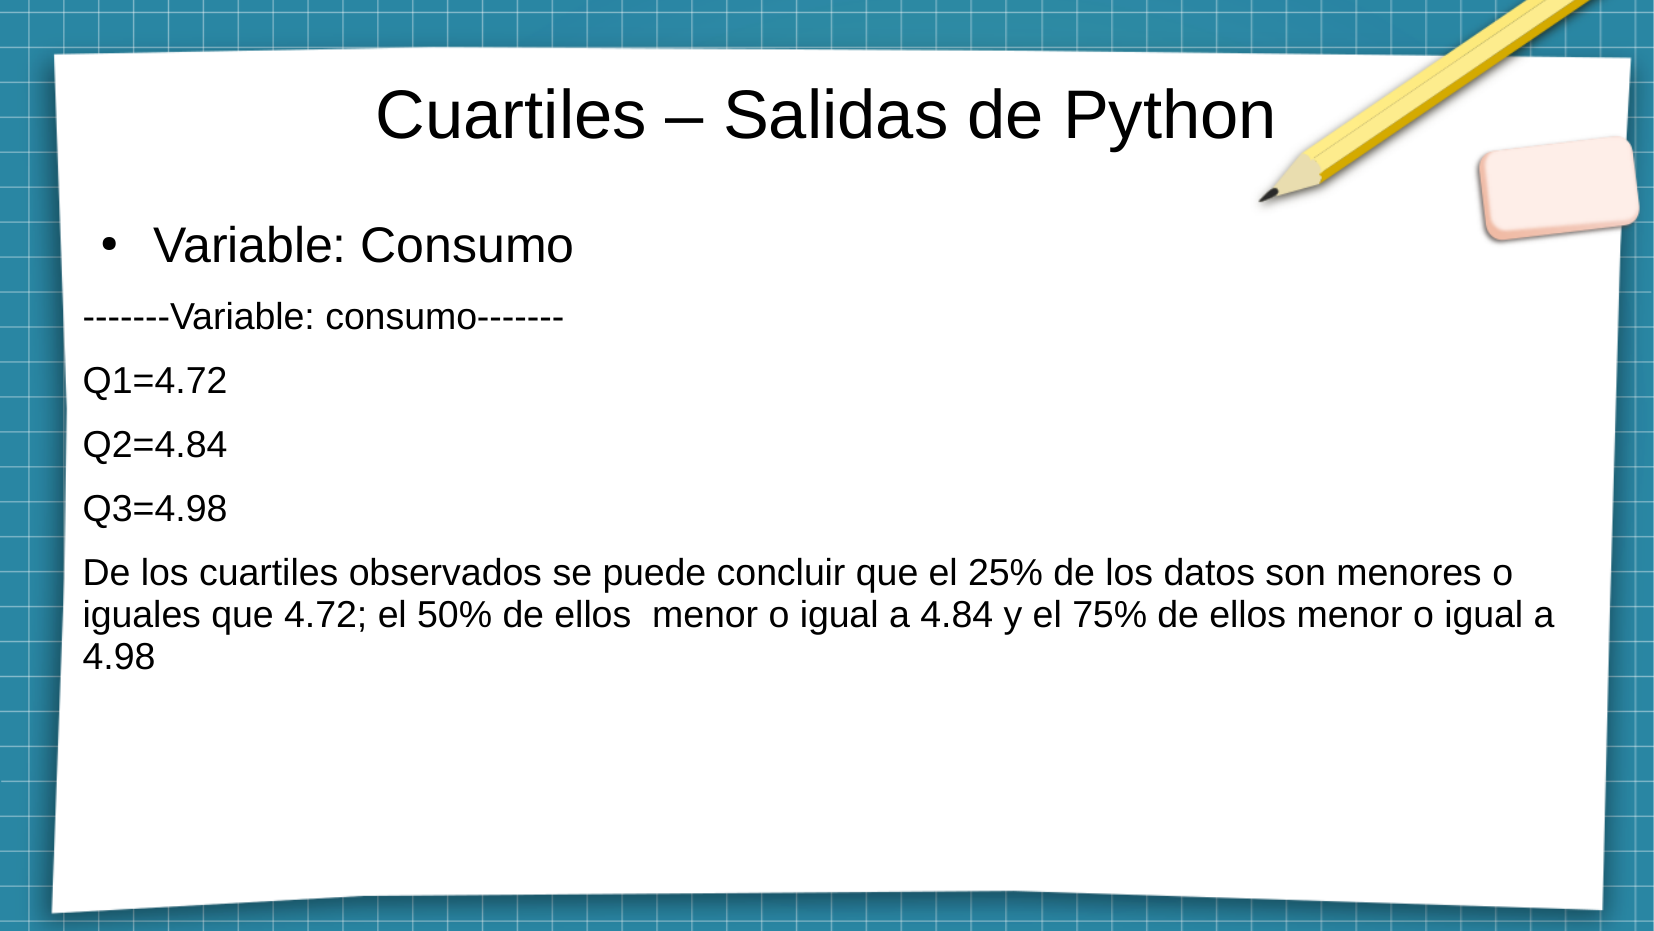

# Cuartiles – Salidas de Python
Variable: Consumo
-------Variable: consumo-------
Q1=4.72
Q2=4.84
Q3=4.98
De los cuartiles observados se puede concluir que el 25% de los datos son menores o iguales que 4.72; el 50% de ellos menor o igual a 4.84 y el 75% de ellos menor o igual a 4.98